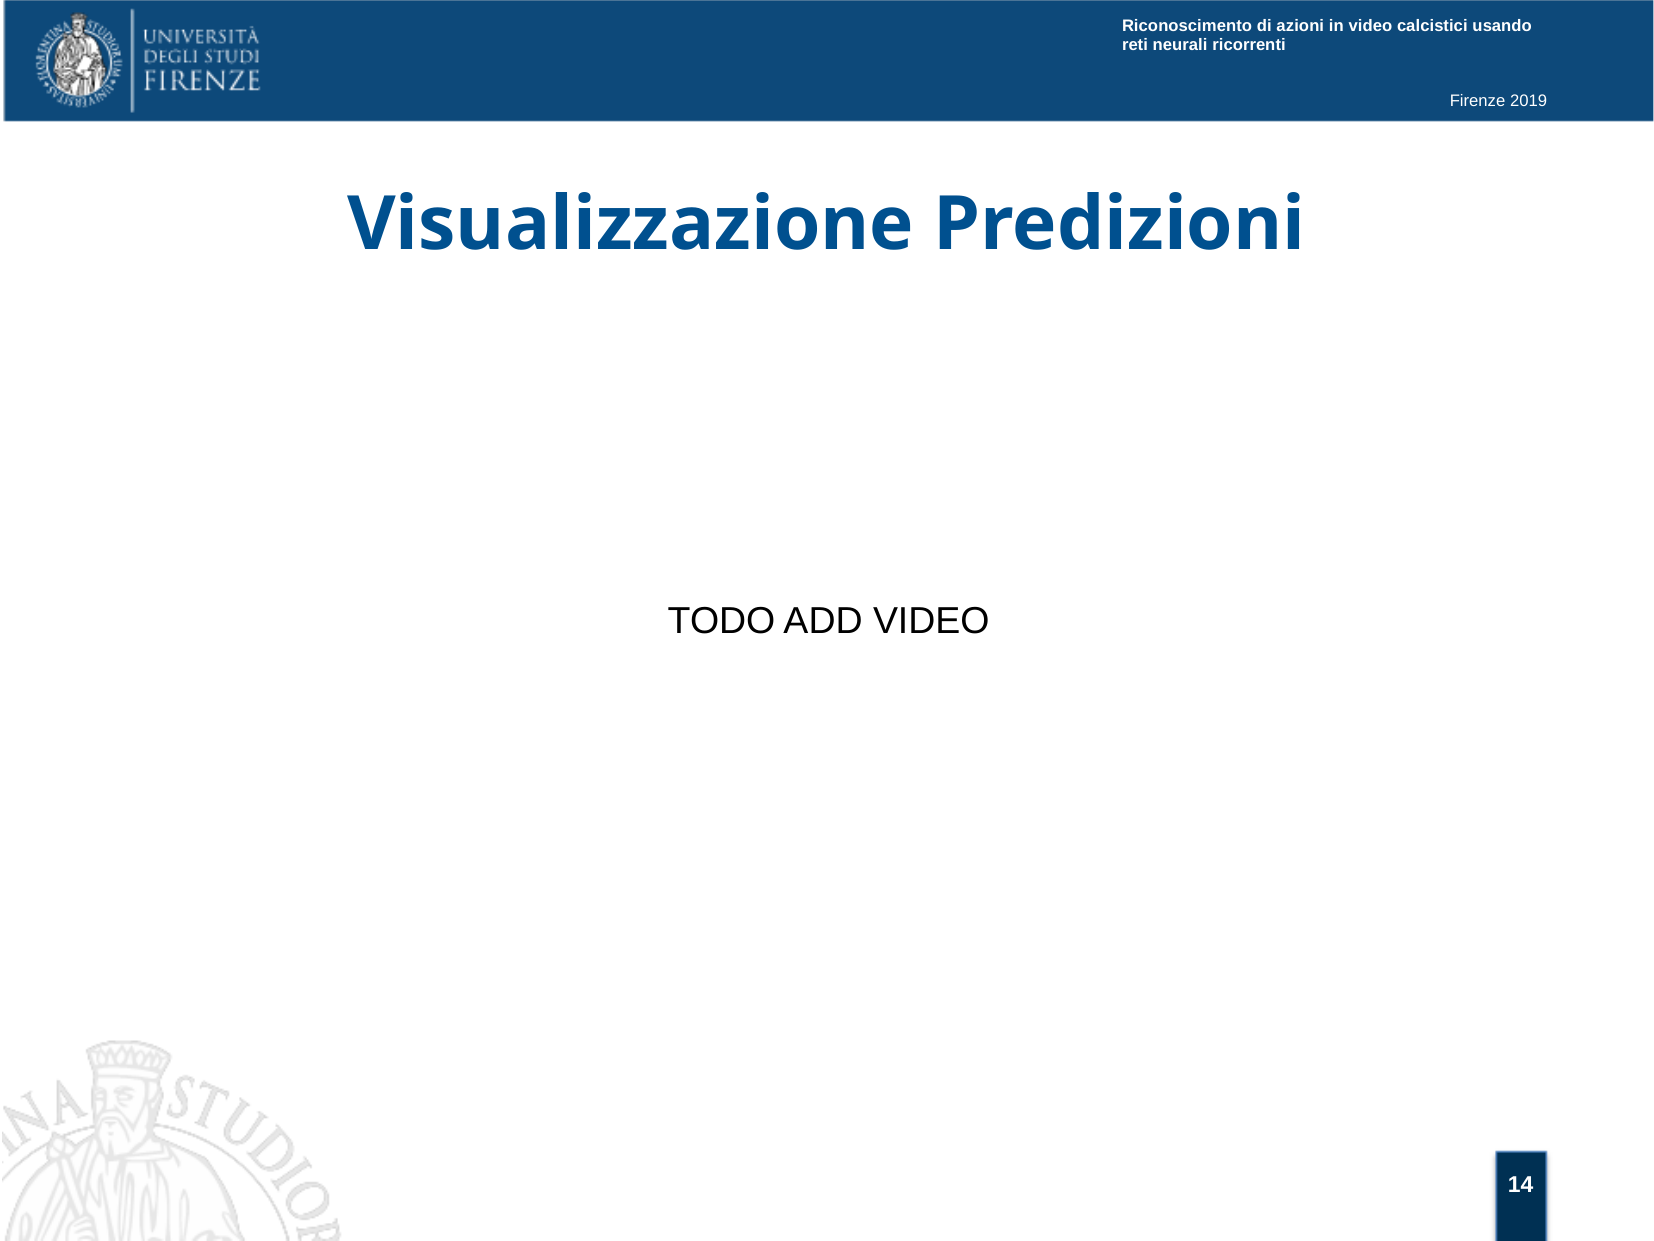

TODO ADD VIDEO
Riconoscimento di azioni in video calcistici usando reti neurali ricorrenti
Firenze 2019
Visualizzazione Predizioni
14